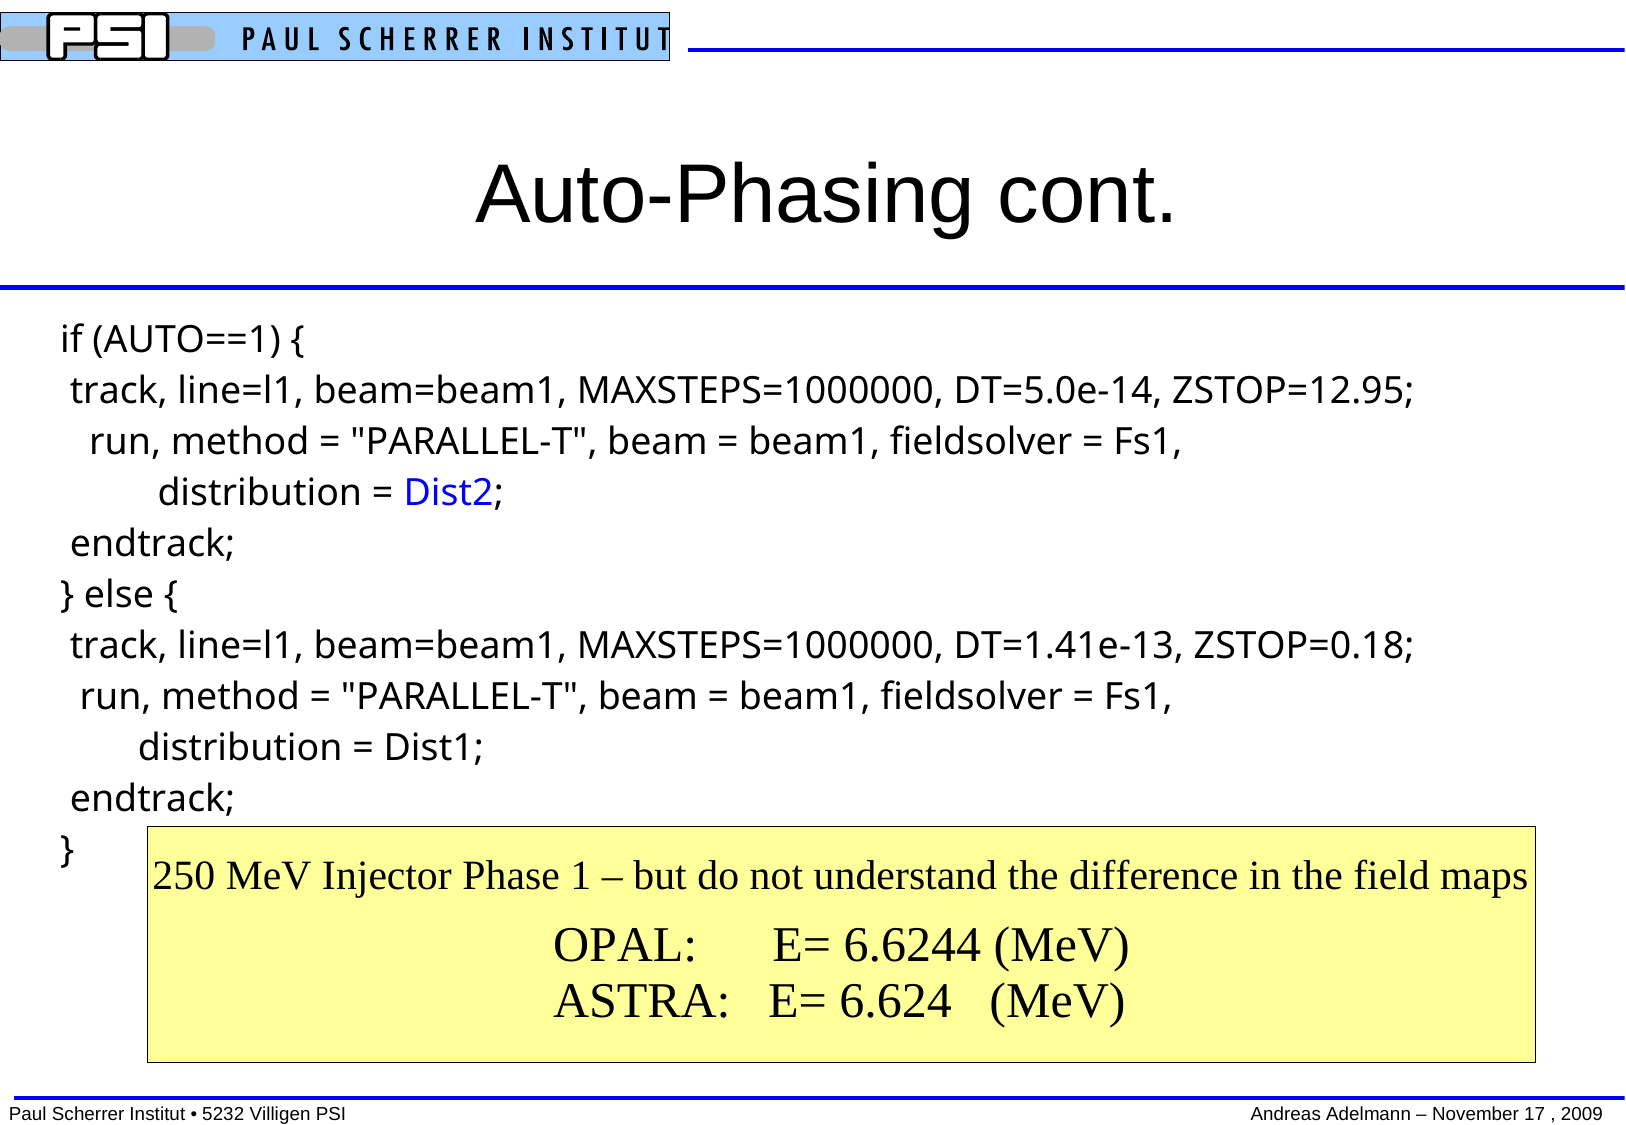

# Auto-Phasing cont.
if (AUTO==1) {
 track, line=l1, beam=beam1, MAXSTEPS=1000000, DT=5.0e-14, ZSTOP=12.95;
 run, method = "PARALLEL-T", beam = beam1, fieldsolver = Fs1,
 distribution = Dist2;
 endtrack;
} else {
 track, line=l1, beam=beam1, MAXSTEPS=1000000, DT=1.41e-13, ZSTOP=0.18;
 run, method = "PARALLEL-T", beam = beam1, fieldsolver = Fs1,
 distribution = Dist1;
 endtrack;
}
OPAL: E= 6.6244 (MeV)
ASTRA: E= 6.624 (MeV)
250 MeV Injector Phase 1 – but do not understand the difference in the field maps